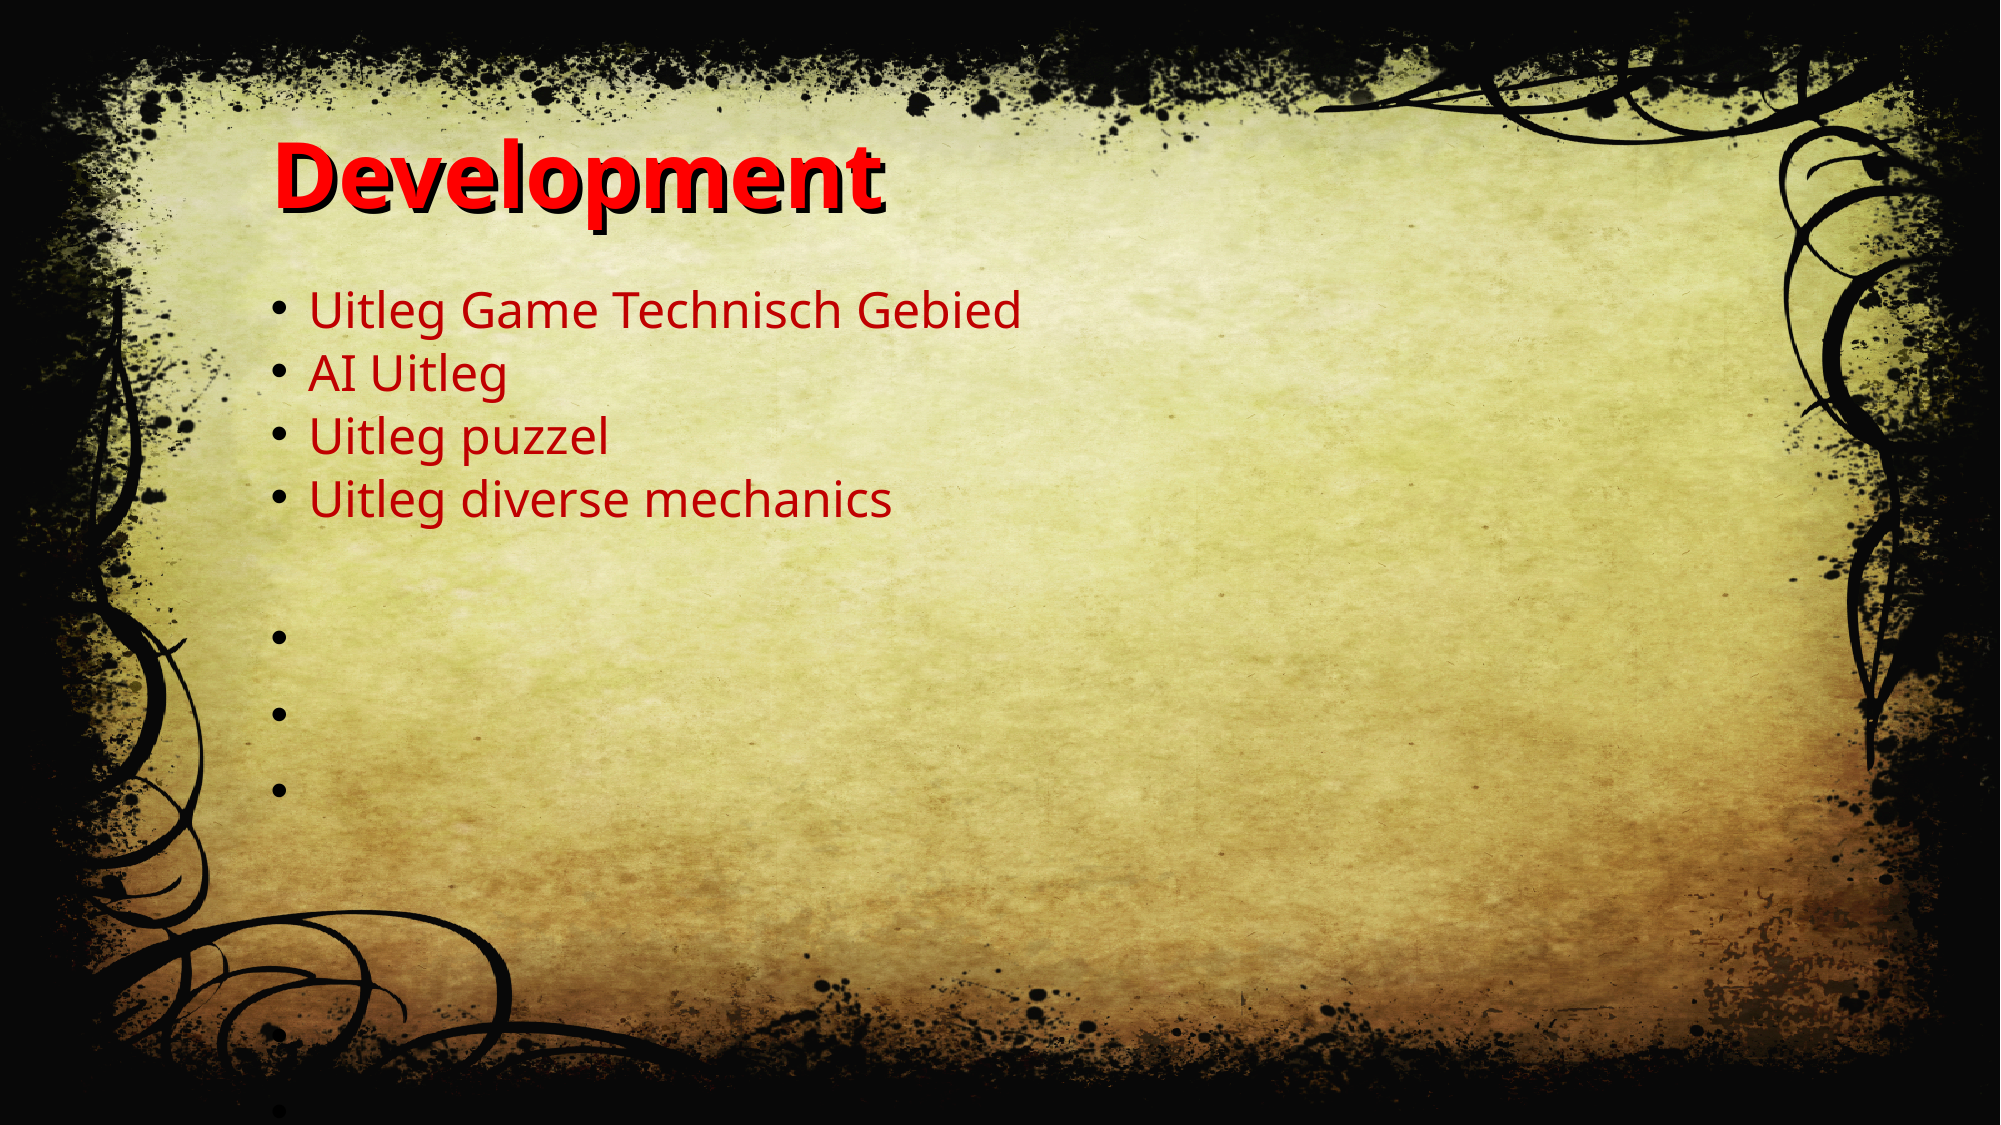

# Development
Uitleg Game Technisch Gebied
AI Uitleg
Uitleg puzzel
Uitleg diverse mechanics